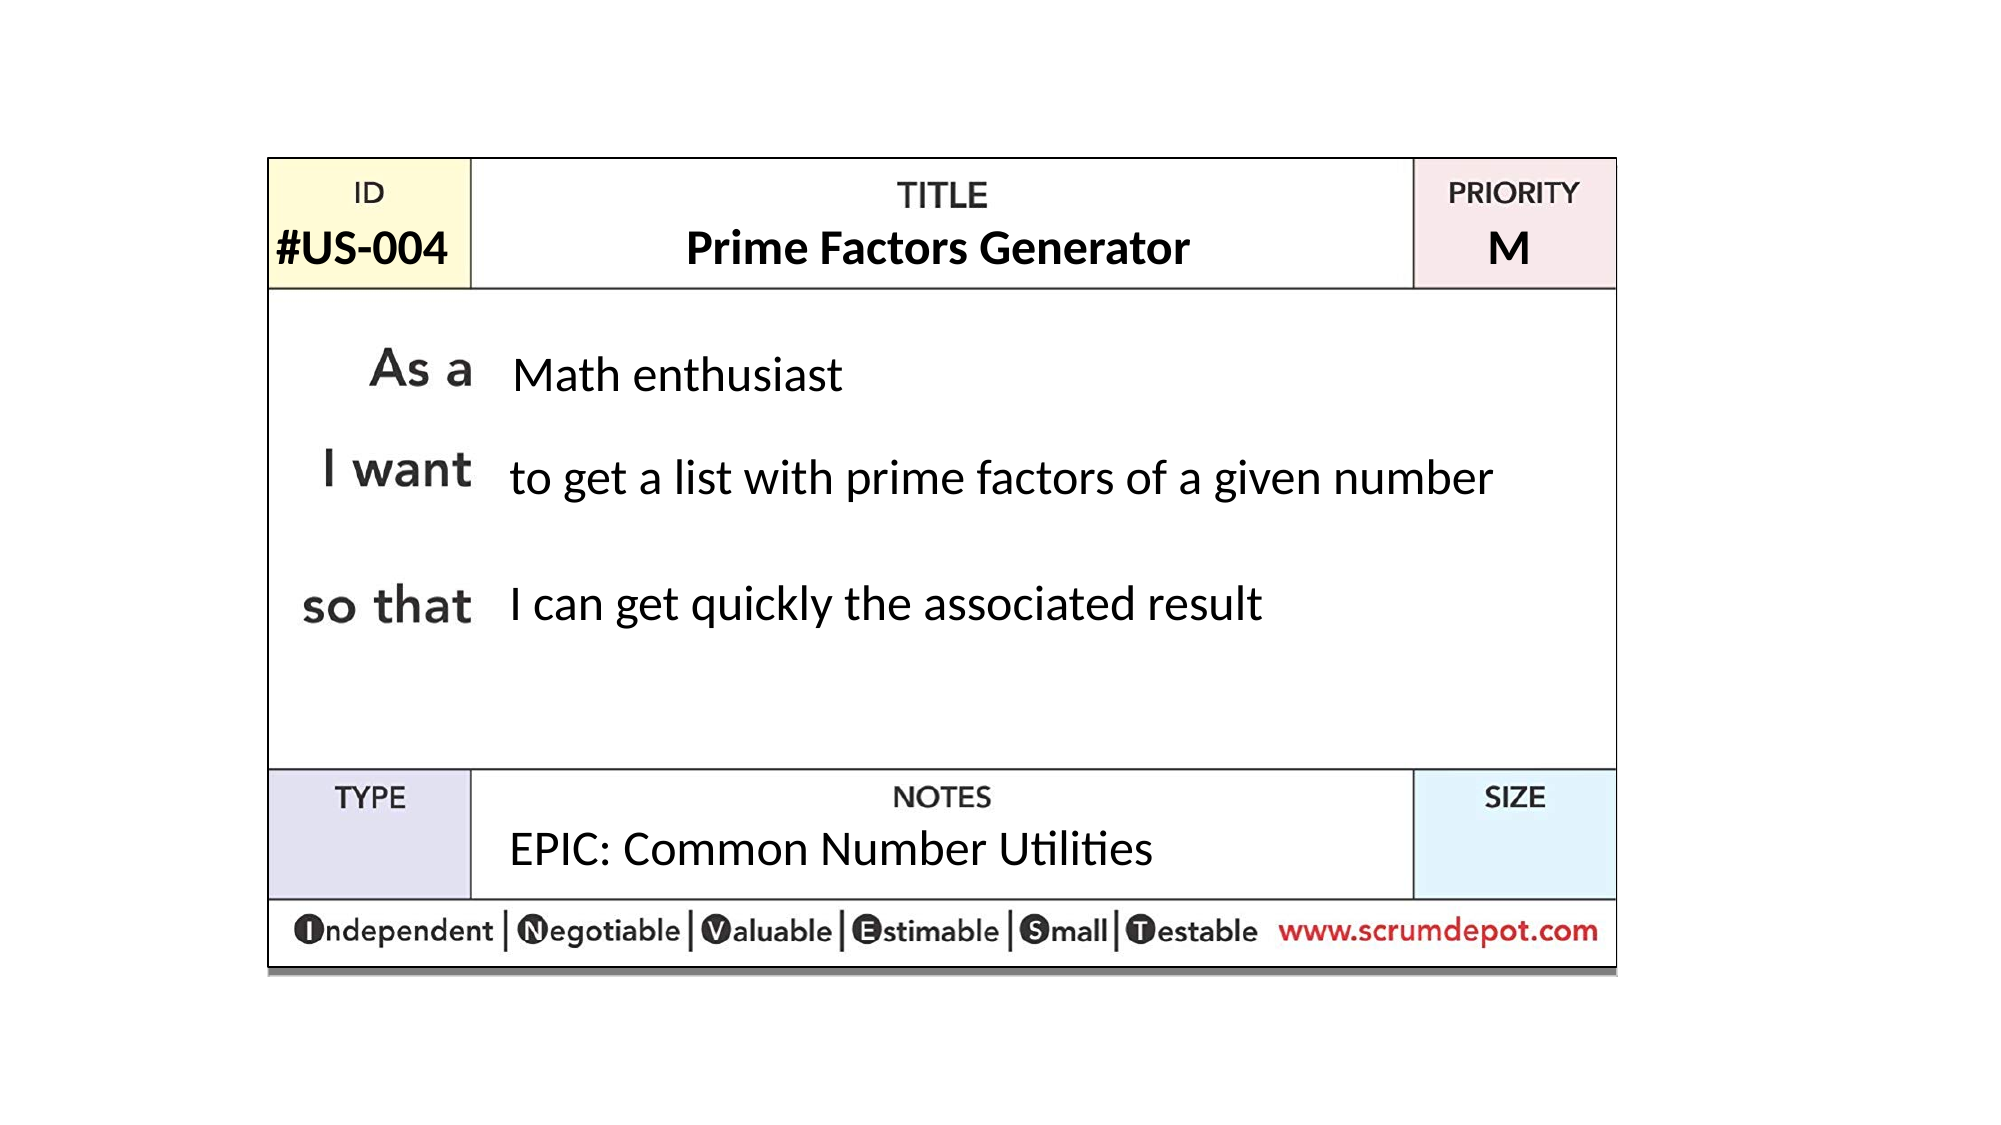

#US-004
Prime Factors Generator
Math enthusiast
to get a list with prime factors of a given number
I can get quickly the associated result
M
EPIC: Common Number Utilities